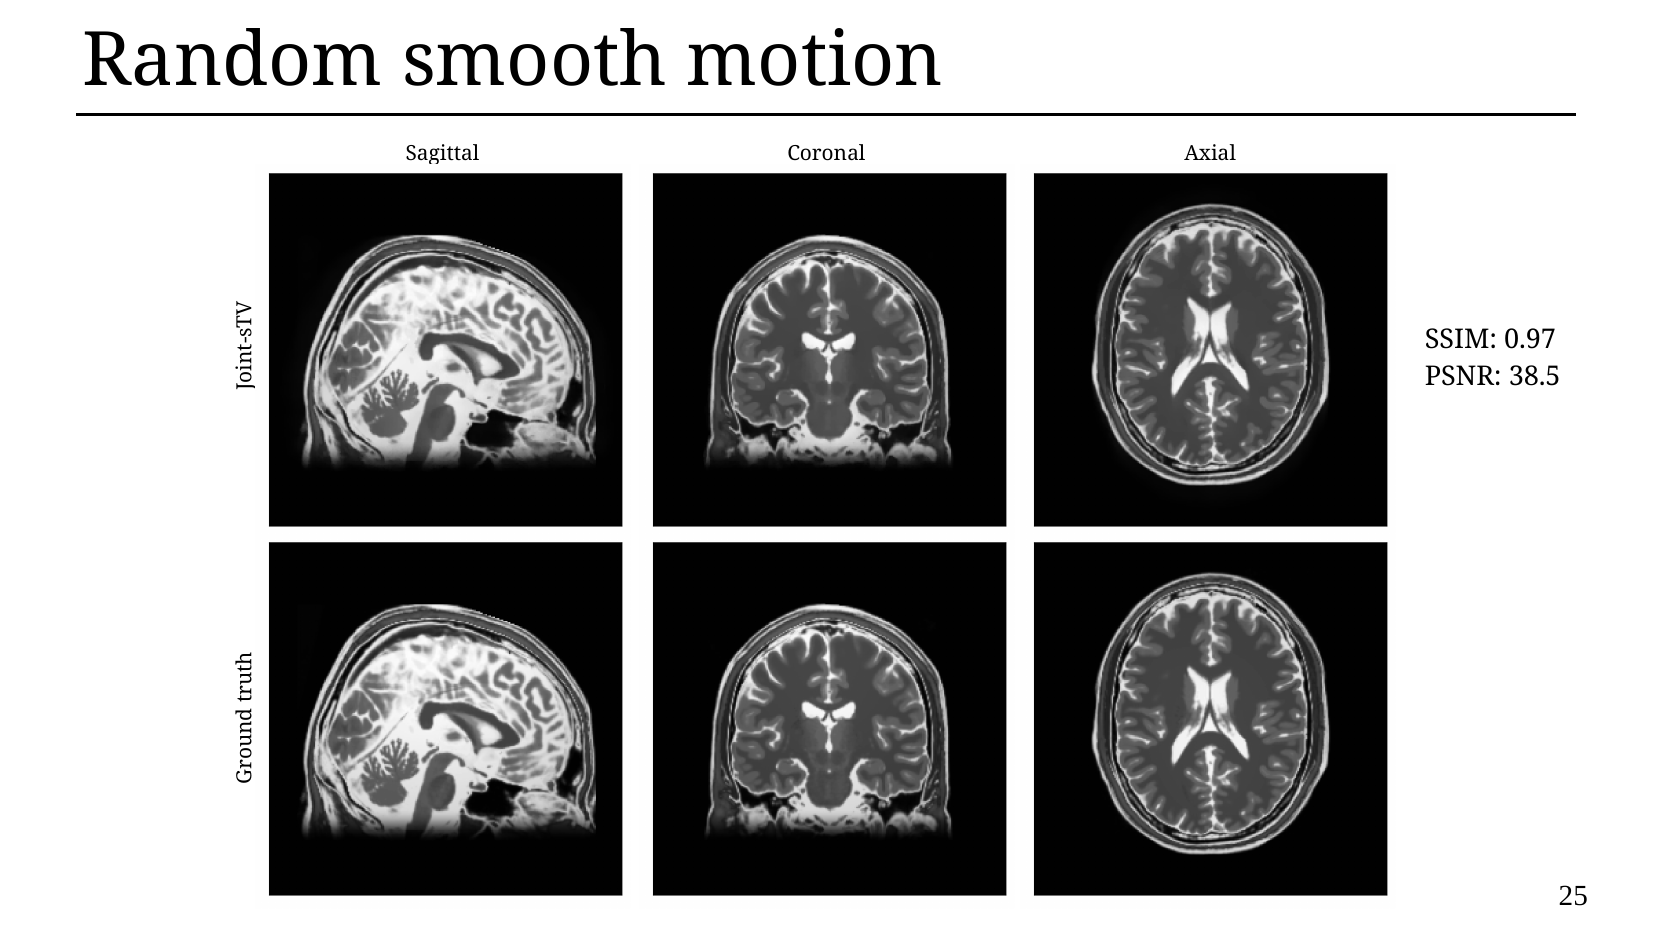

# Random smooth motion
Sagittal
Coronal
Axial
SSIM: 0.97
PSNR: 38.5
Joint-sTV
Ground truth